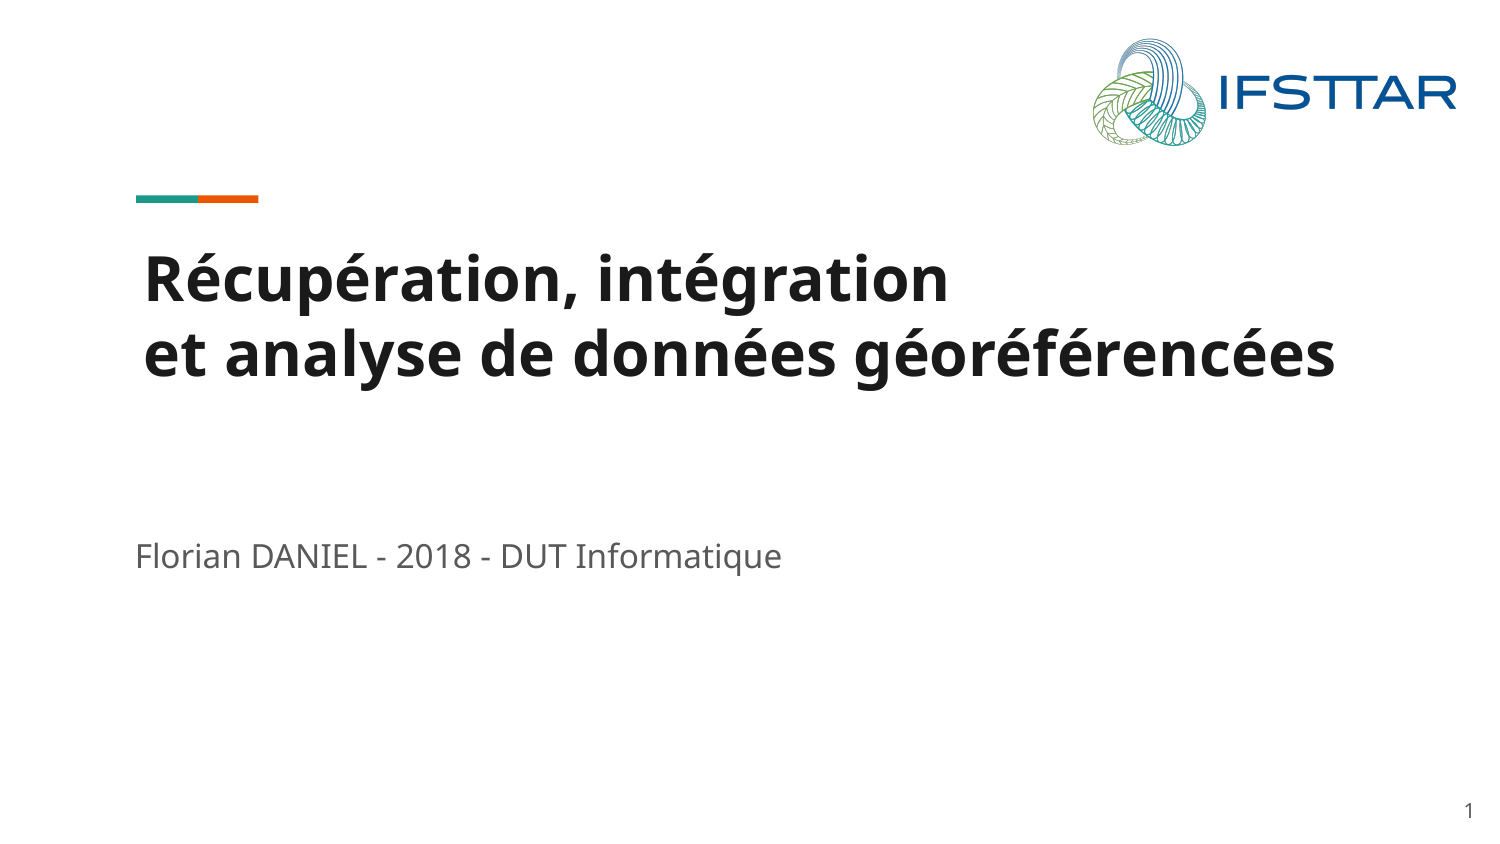

# Récupération, intégration et analyse de données géoréférencées
Florian DANIEL - 2018 - DUT Informatique